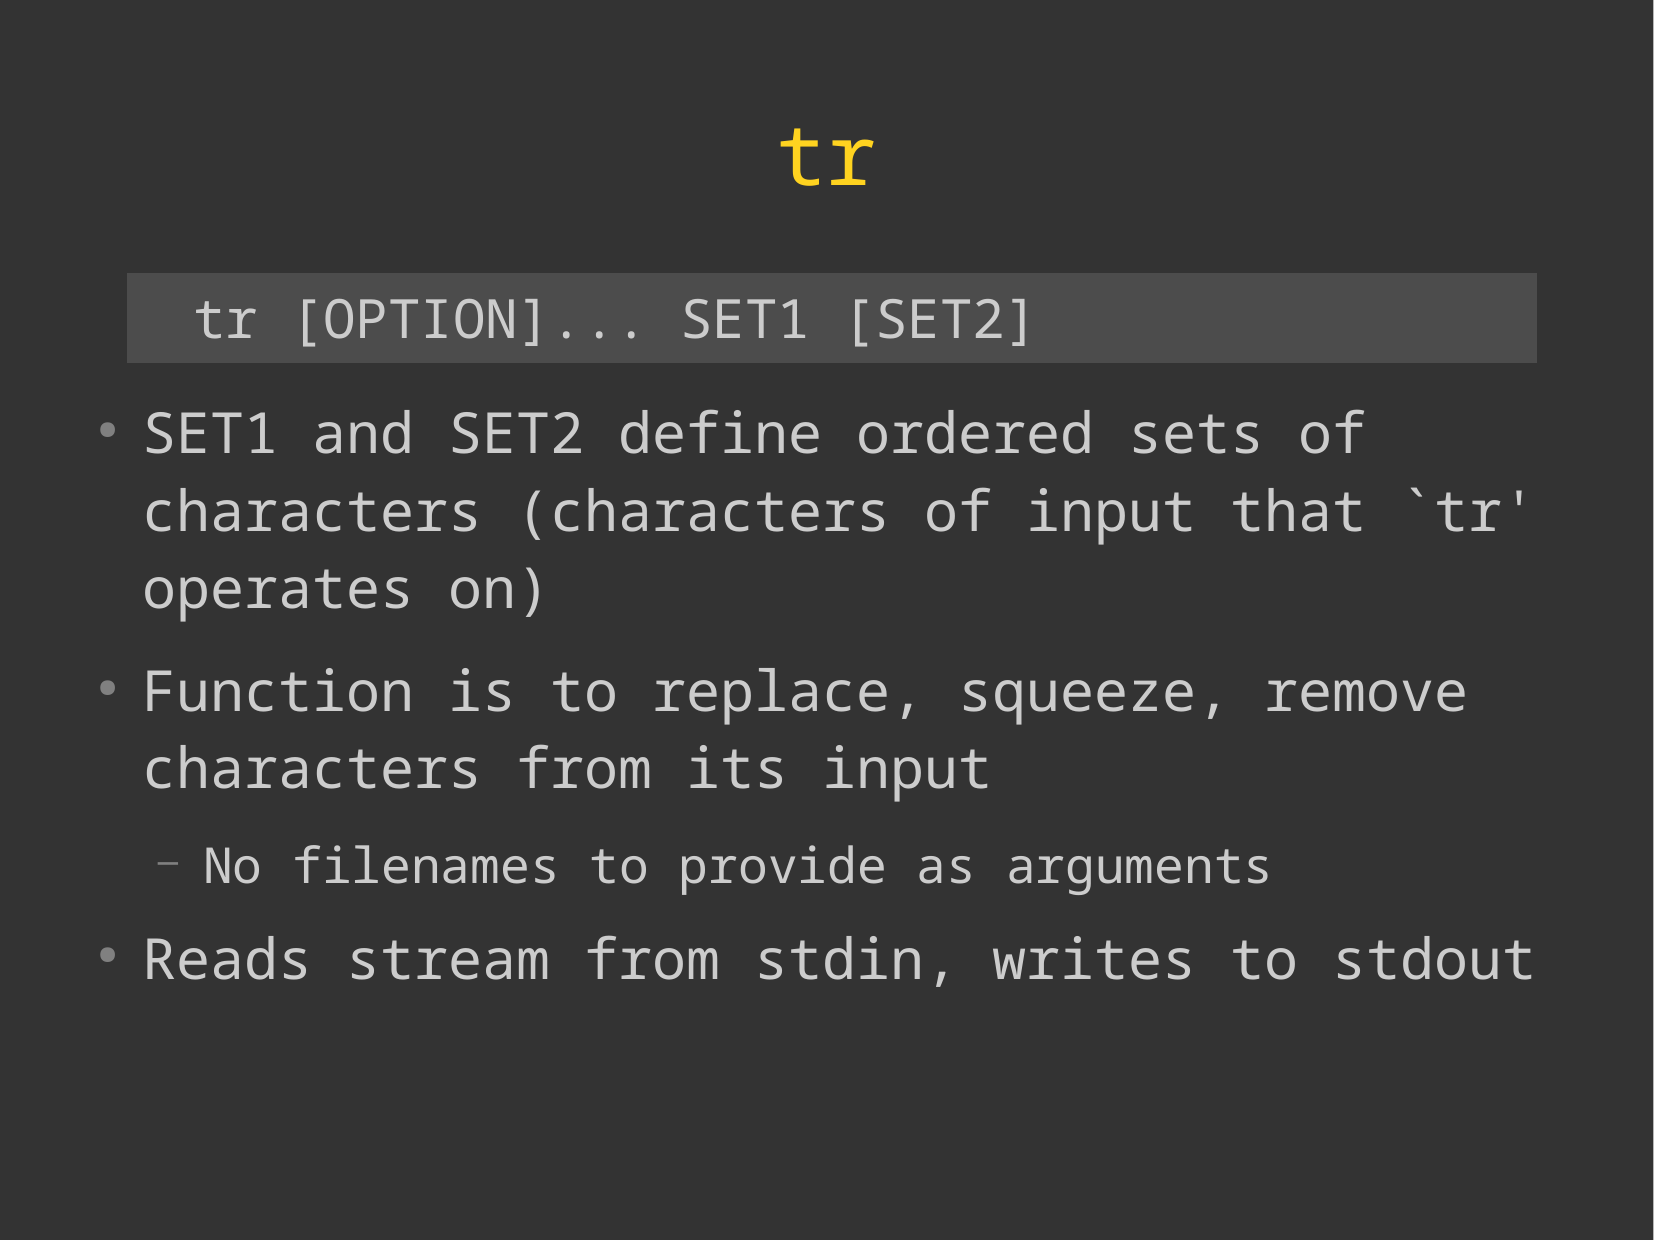

# tr
| tr [OPTION]... SET1 [SET2] |
| --- |
SET1 and SET2 define ordered sets of characters (characters of input that `tr' operates on)
Function is to replace, squeeze, remove characters from its input
No filenames to provide as arguments
Reads stream from stdin, writes to stdout